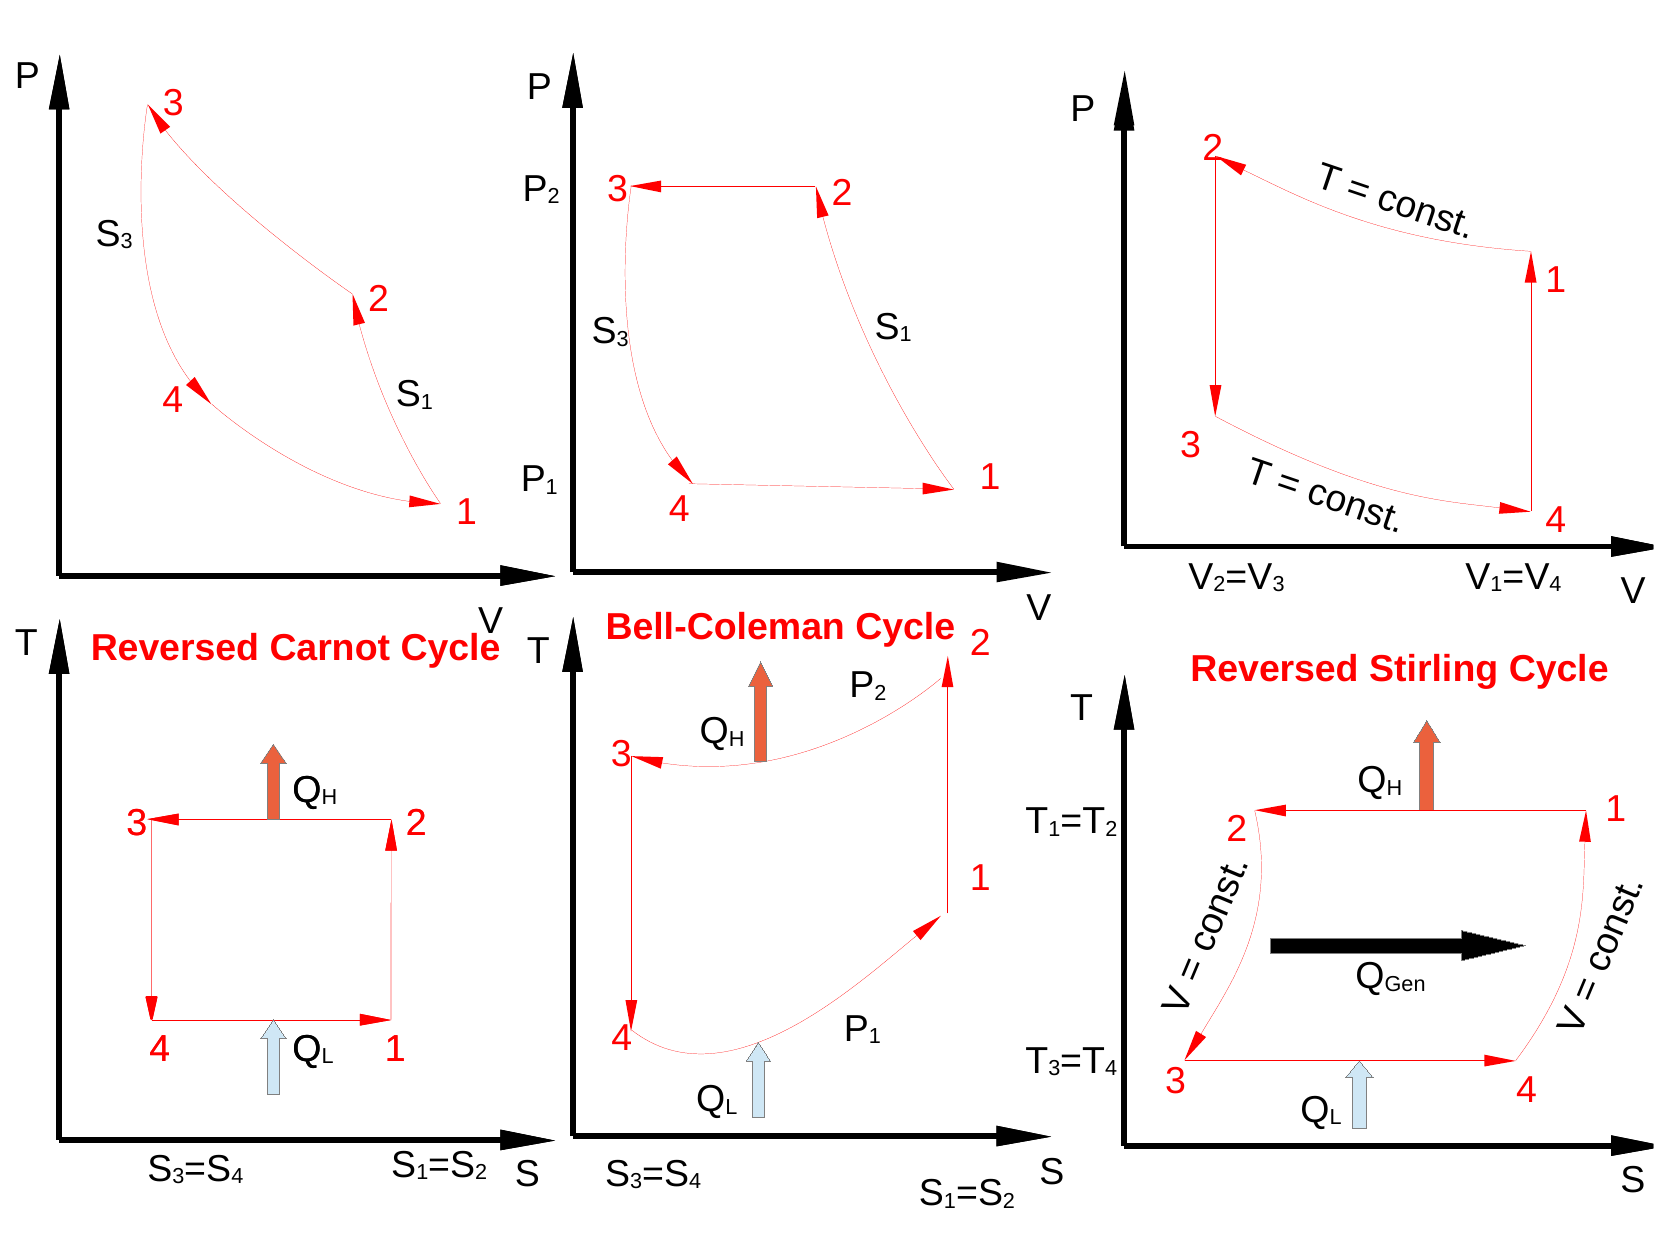

P
P
3
P
2
P2
3
2
T = const.
S3
1
2
S1
S3
S1
4
3
1
P1
T = const.
4
1
4
V2=V3
V1=V4
V
V
V
Bell-Coleman Cycle
2
T
Reversed Carnot Cycle
T
Reversed Stirling Cycle
P2
T
QH
3
QH
Q
QH
1
T1=T2
3
3
2
2
2
1
V = const.
V = const.
QGen
P1
4
4
4
Q
QL
1
1
T3=T4
3
4
QL
QL
S1=S2
S3=S4
S
S3=S4
S
S
S1=S2